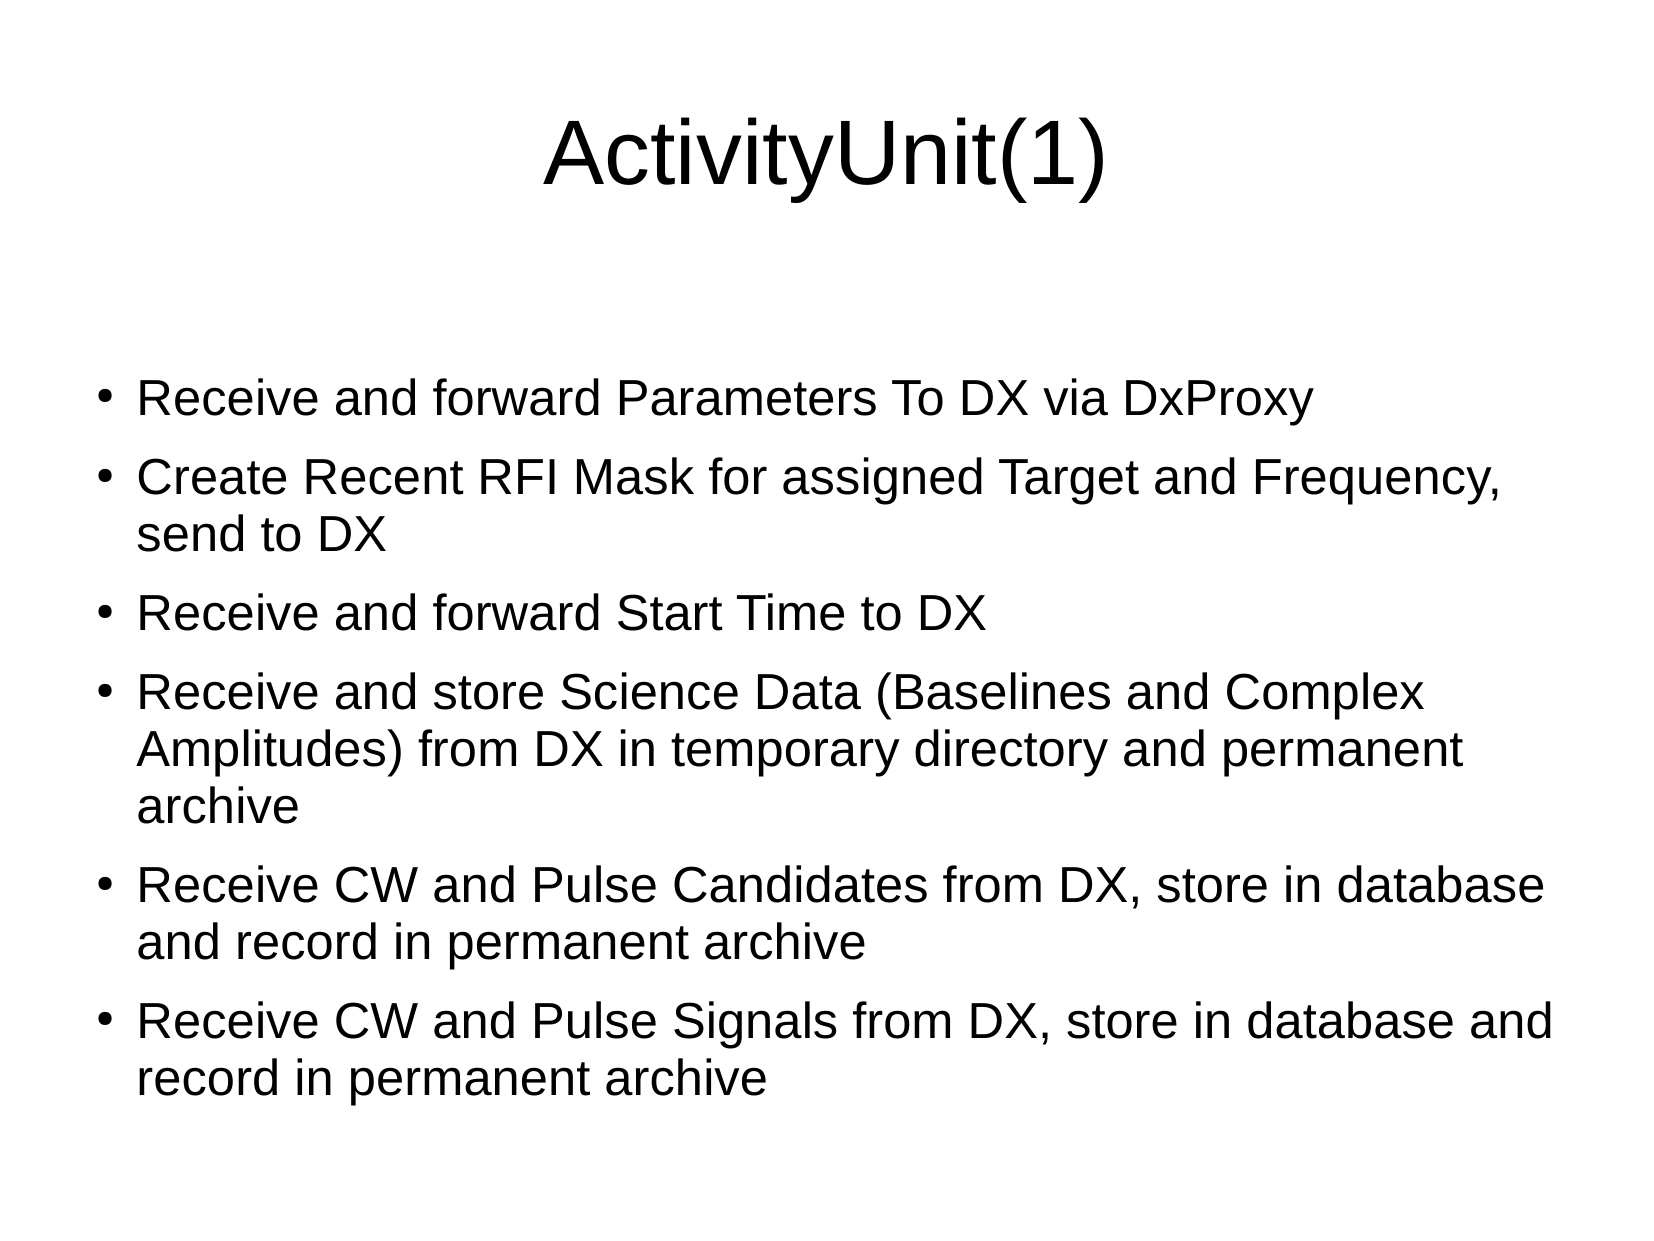

# ActivityUnit(1)
Receive and forward Parameters To DX via DxProxy
Create Recent RFI Mask for assigned Target and Frequency, send to DX
Receive and forward Start Time to DX
Receive and store Science Data (Baselines and Complex Amplitudes) from DX in temporary directory and permanent archive
Receive CW and Pulse Candidates from DX, store in database and record in permanent archive
Receive CW and Pulse Signals from DX, store in database and record in permanent archive